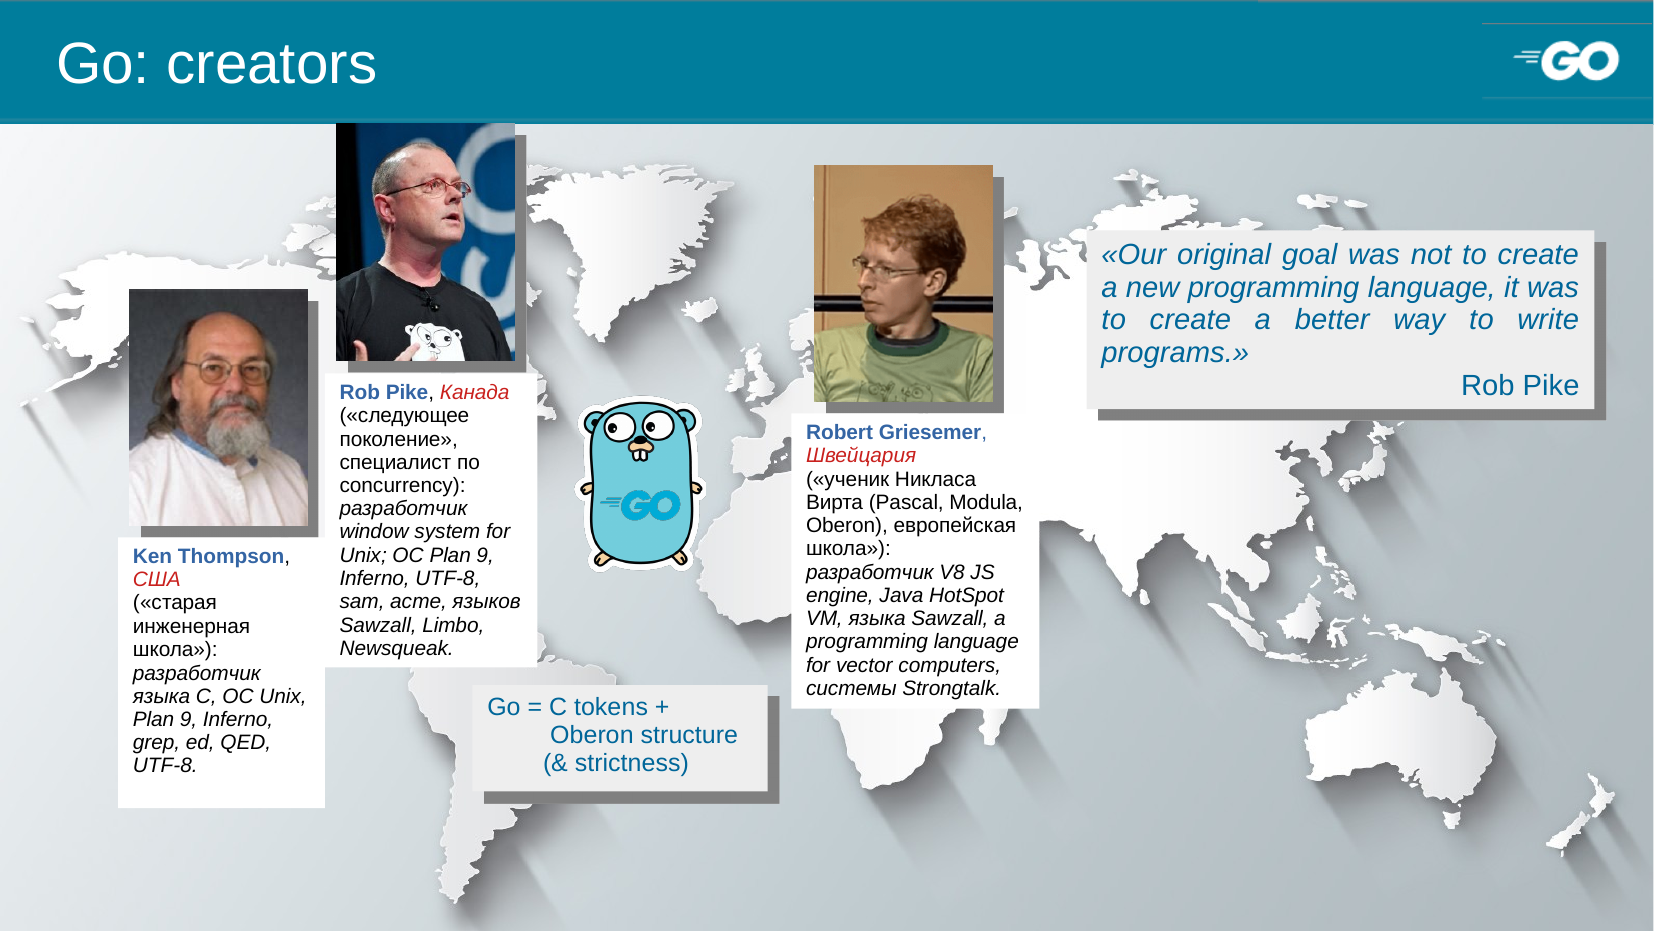

Go: creators
«Our original goal was not to create a new programming language, it was to create a better way to write programs.»
Rob Pike
Rob Pike, Канада
(«следующее поколение», специалист по concurrency):
разработчик window system for Unix; ОС Plan 9, Inferno, UTF-8, sam, acme, языков Sawzall, Limbo, Newsqueak.
Robert Griesemer, Швейцария
(«ученик Никласа Вирта (Pascal, Modula, Oberon), европейская школа»):
разработчик V8 JS engine, Java HotSpot VM, языка Sawzall, a programming language for vector computers, системы Strongtalk.
Ken Thompson, США
(«старая инженерная школа»):
разработчик языка C, ОС Unix, Plan 9, Inferno, grep, ed, QED, UTF-8.
Go = C tokens +
 Oberon structure
 (& strictness)